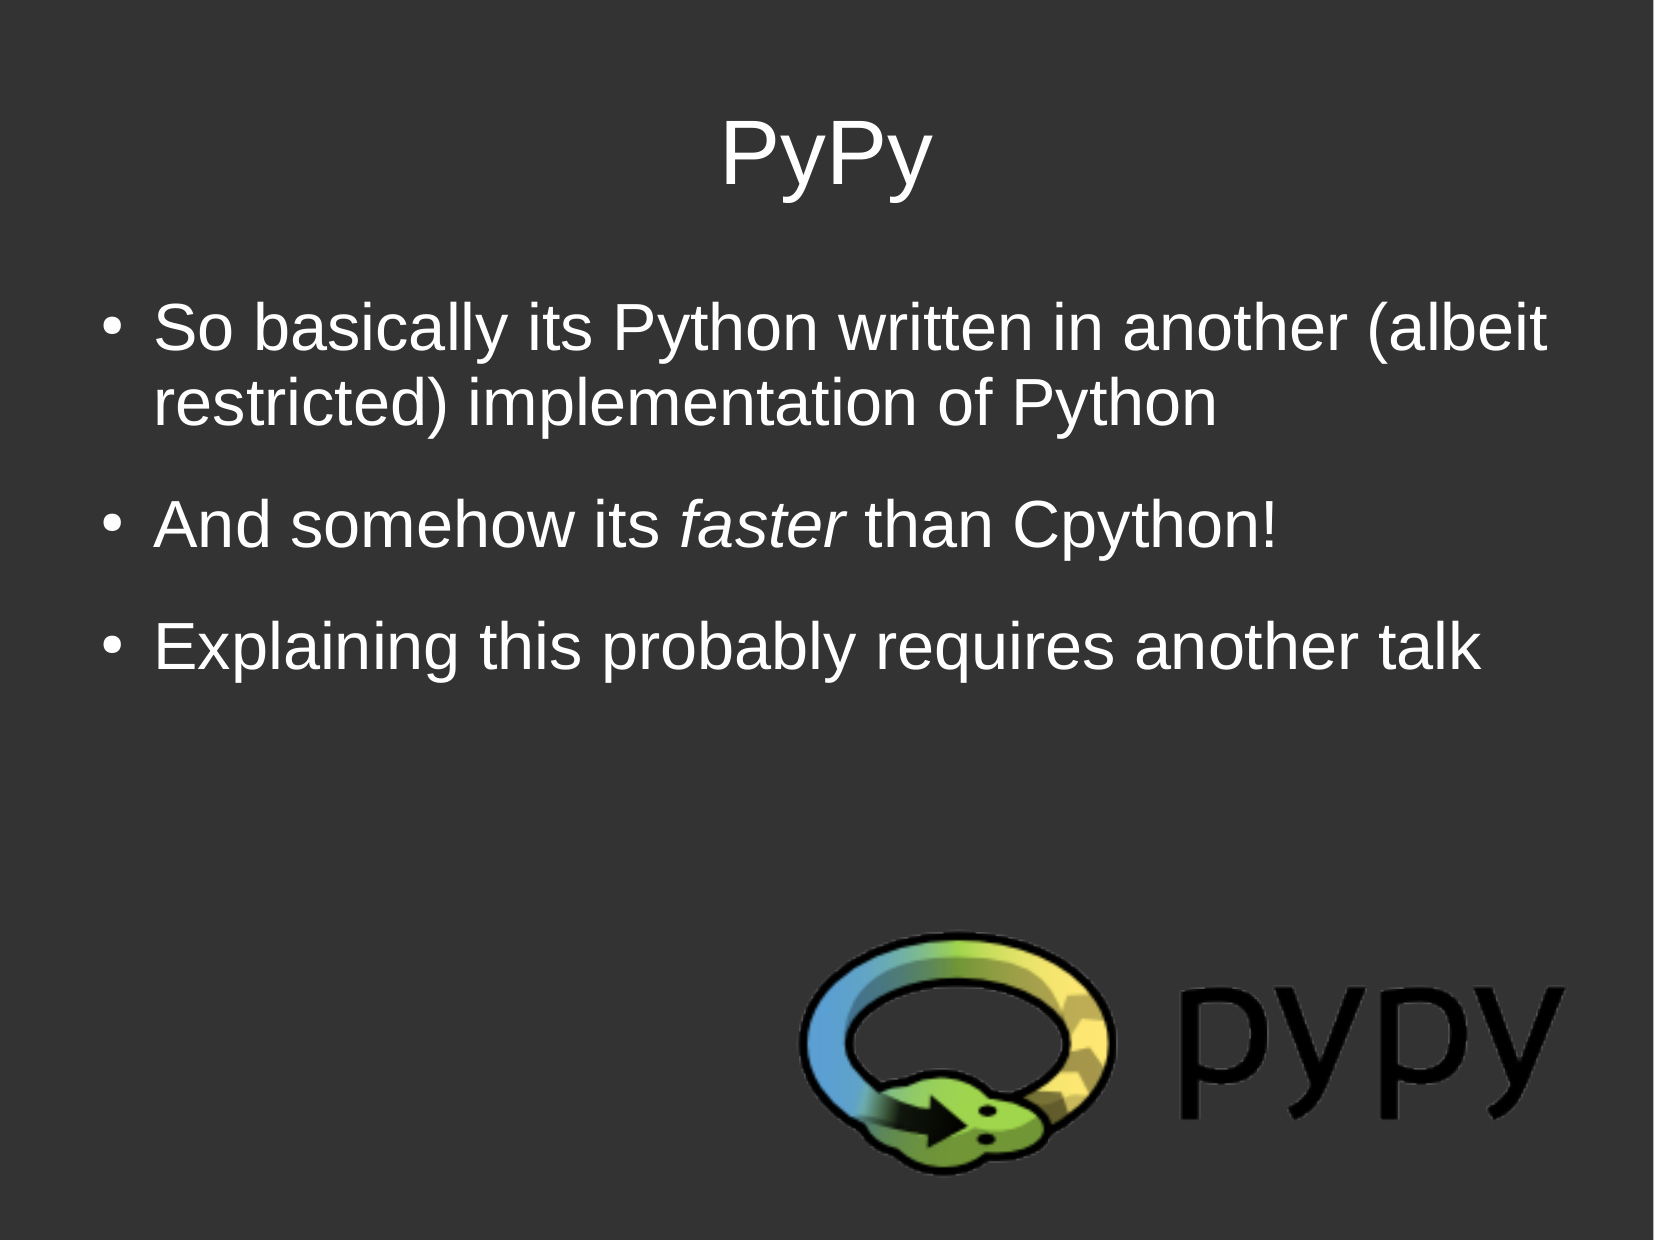

# PyPy
So basically its Python written in another (albeit restricted) implementation of Python
And somehow its faster than Cpython!
Explaining this probably requires another talk